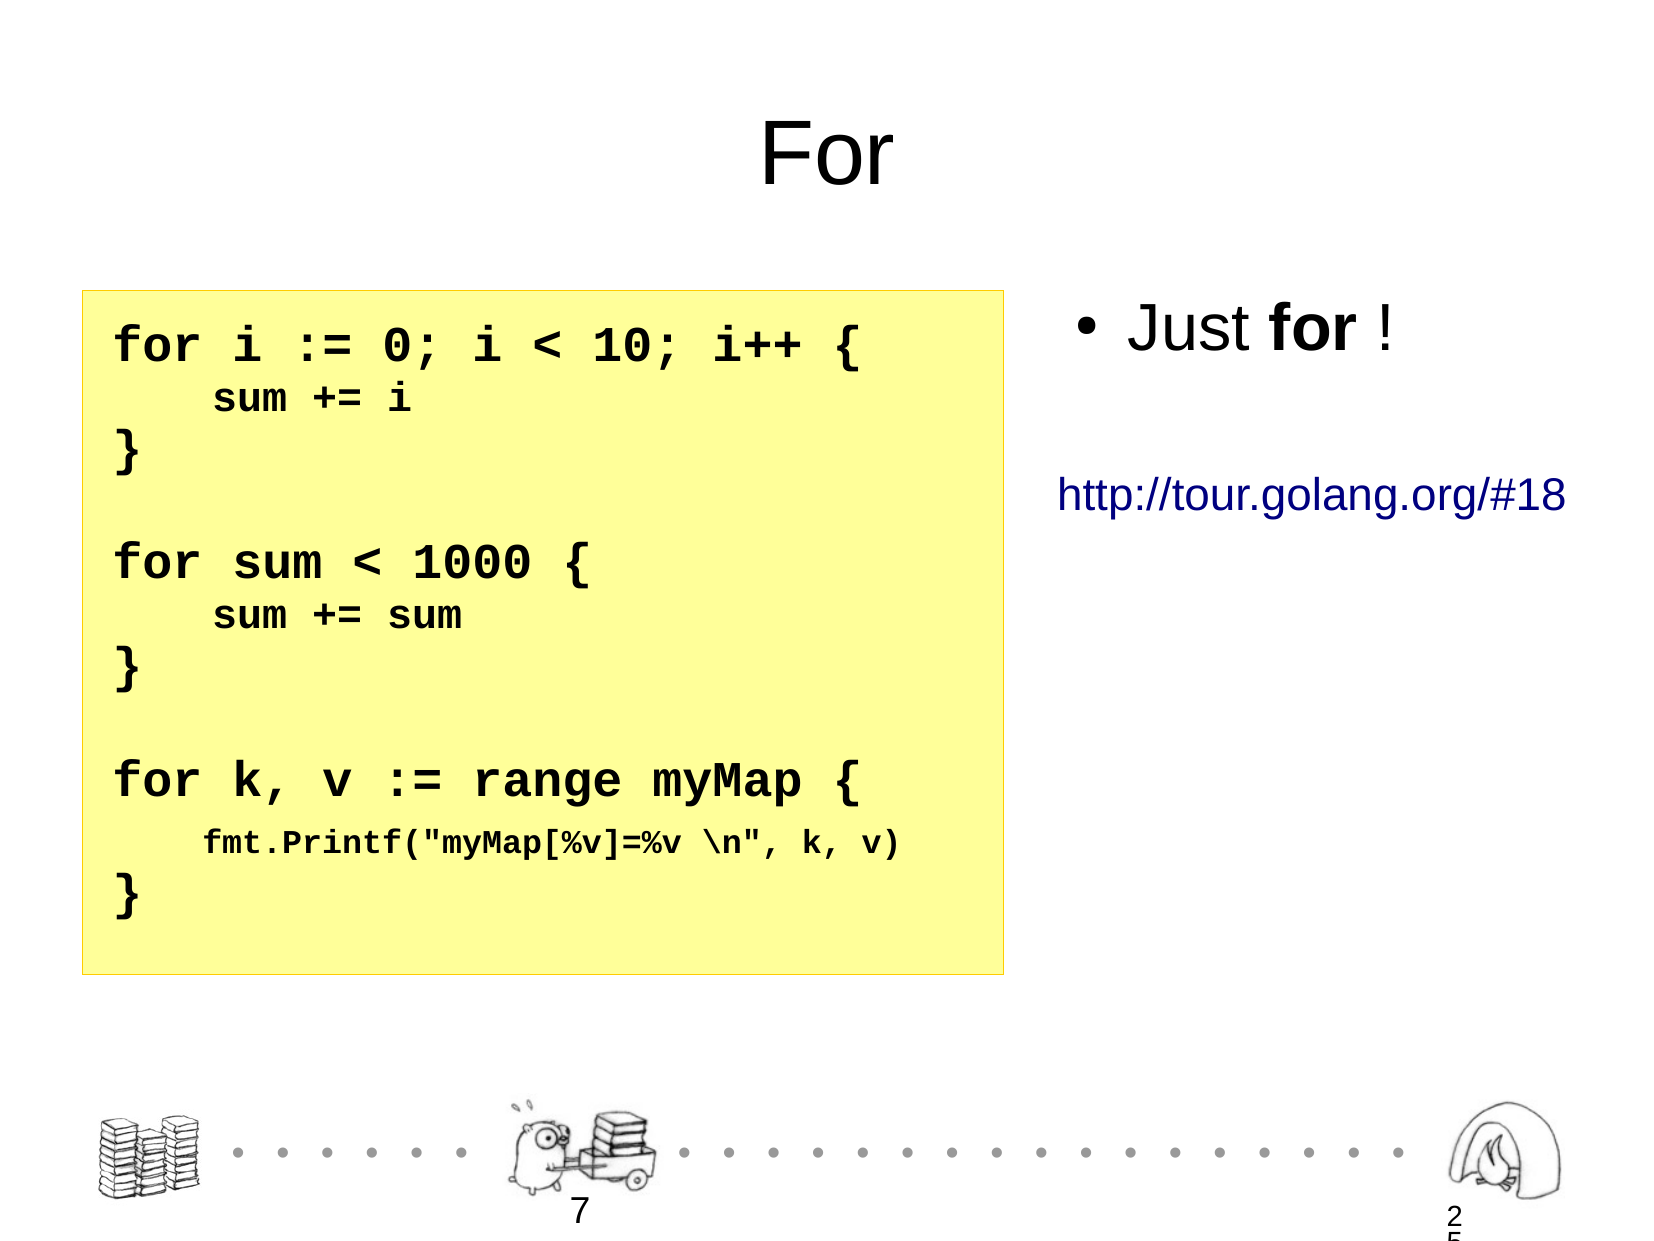

# For
for i := 0; i < 10; i++ {
 sum += i
}
for sum < 1000 {
 sum += sum
}
for k, v := range myMap {
 fmt.Printf("myMap[%v]=%v \n", k, v)
}
Just for !
http://tour.golang.org/#18